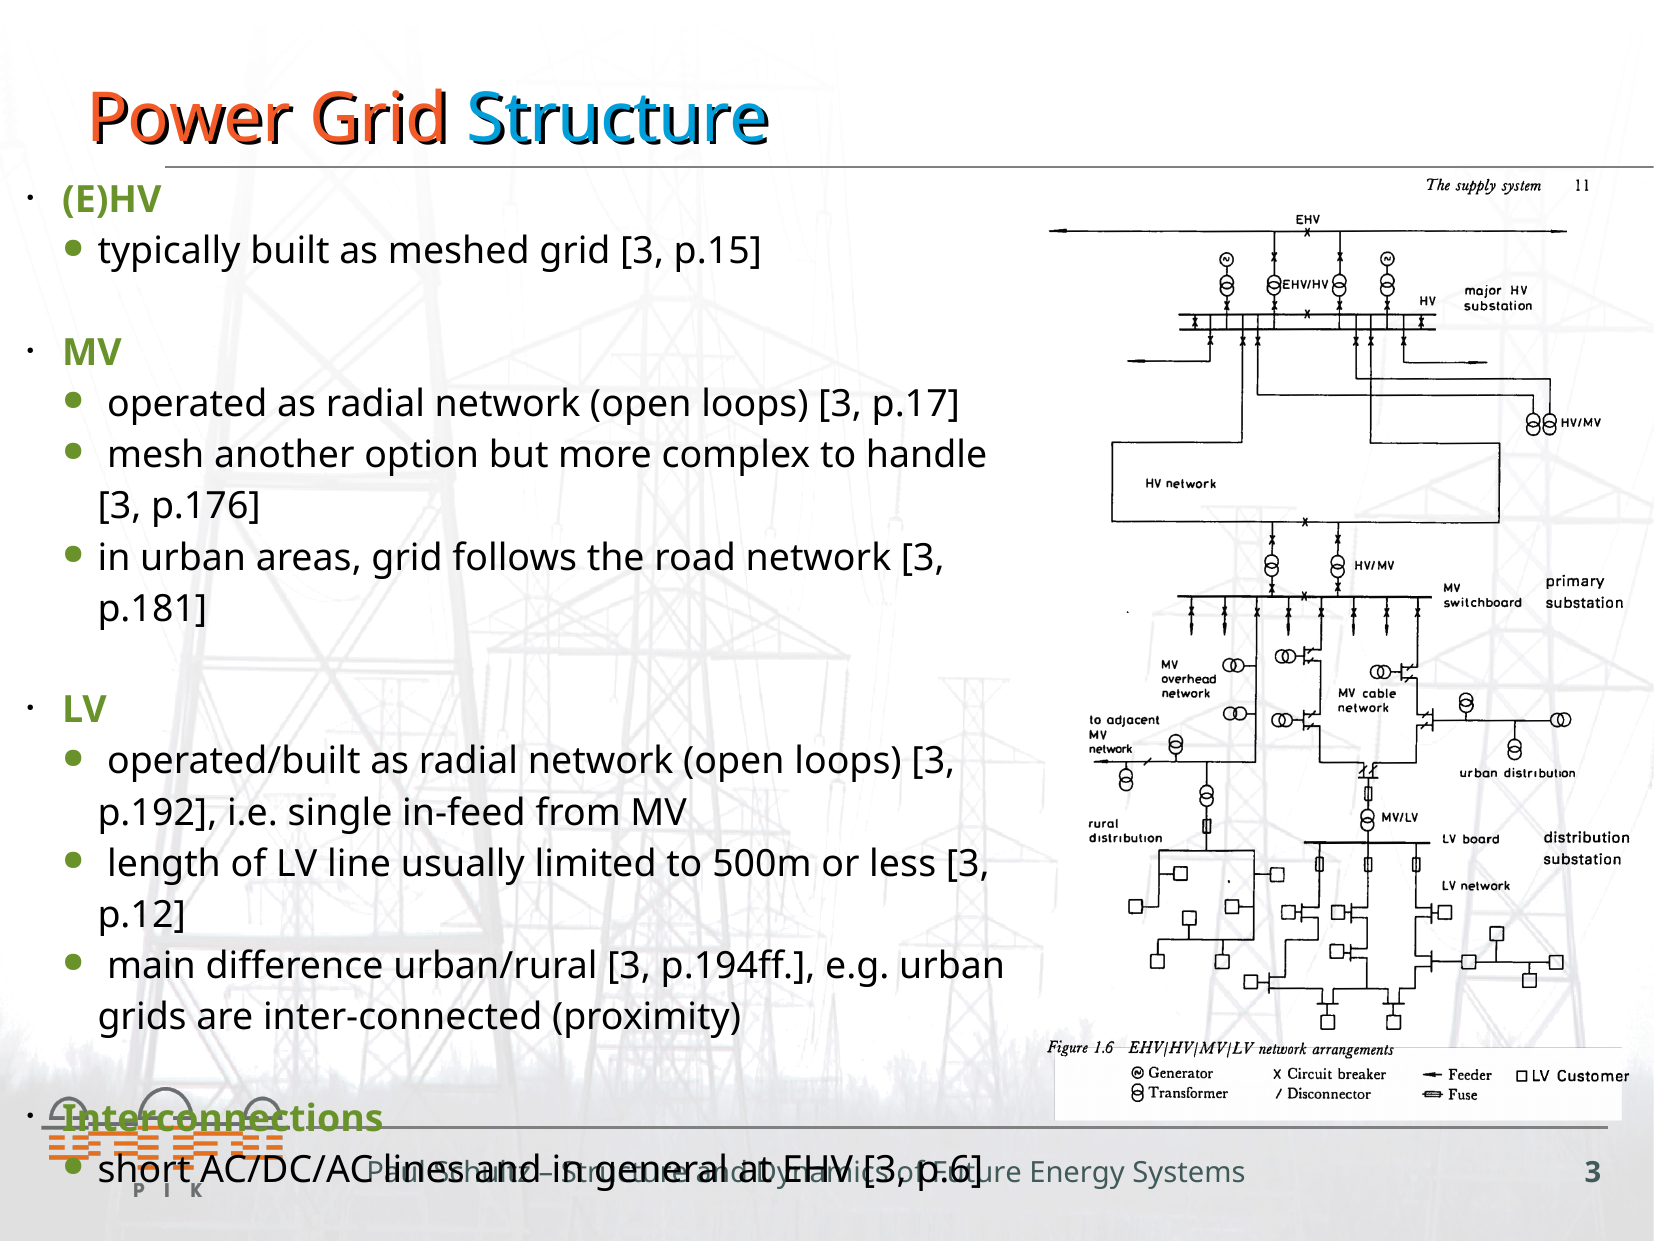

# Power Grid Structure
(E)HV
typically built as meshed grid [3, p.15]
MV
 operated as radial network (open loops) [3, p.17]
 mesh another option but more complex to handle [3, p.176]
in urban areas, grid follows the road network [3, p.181]
LV
 operated/built as radial network (open loops) [3, p.192], i.e. single in-feed from MV
 length of LV line usually limited to 500m or less [3, p.12]
 main difference urban/rural [3, p.194ff.], e.g. urban grids are inter-connected (proximity)
Interconnections
short AC/DC/AC lines and in general at EHV [3, p.6]
3